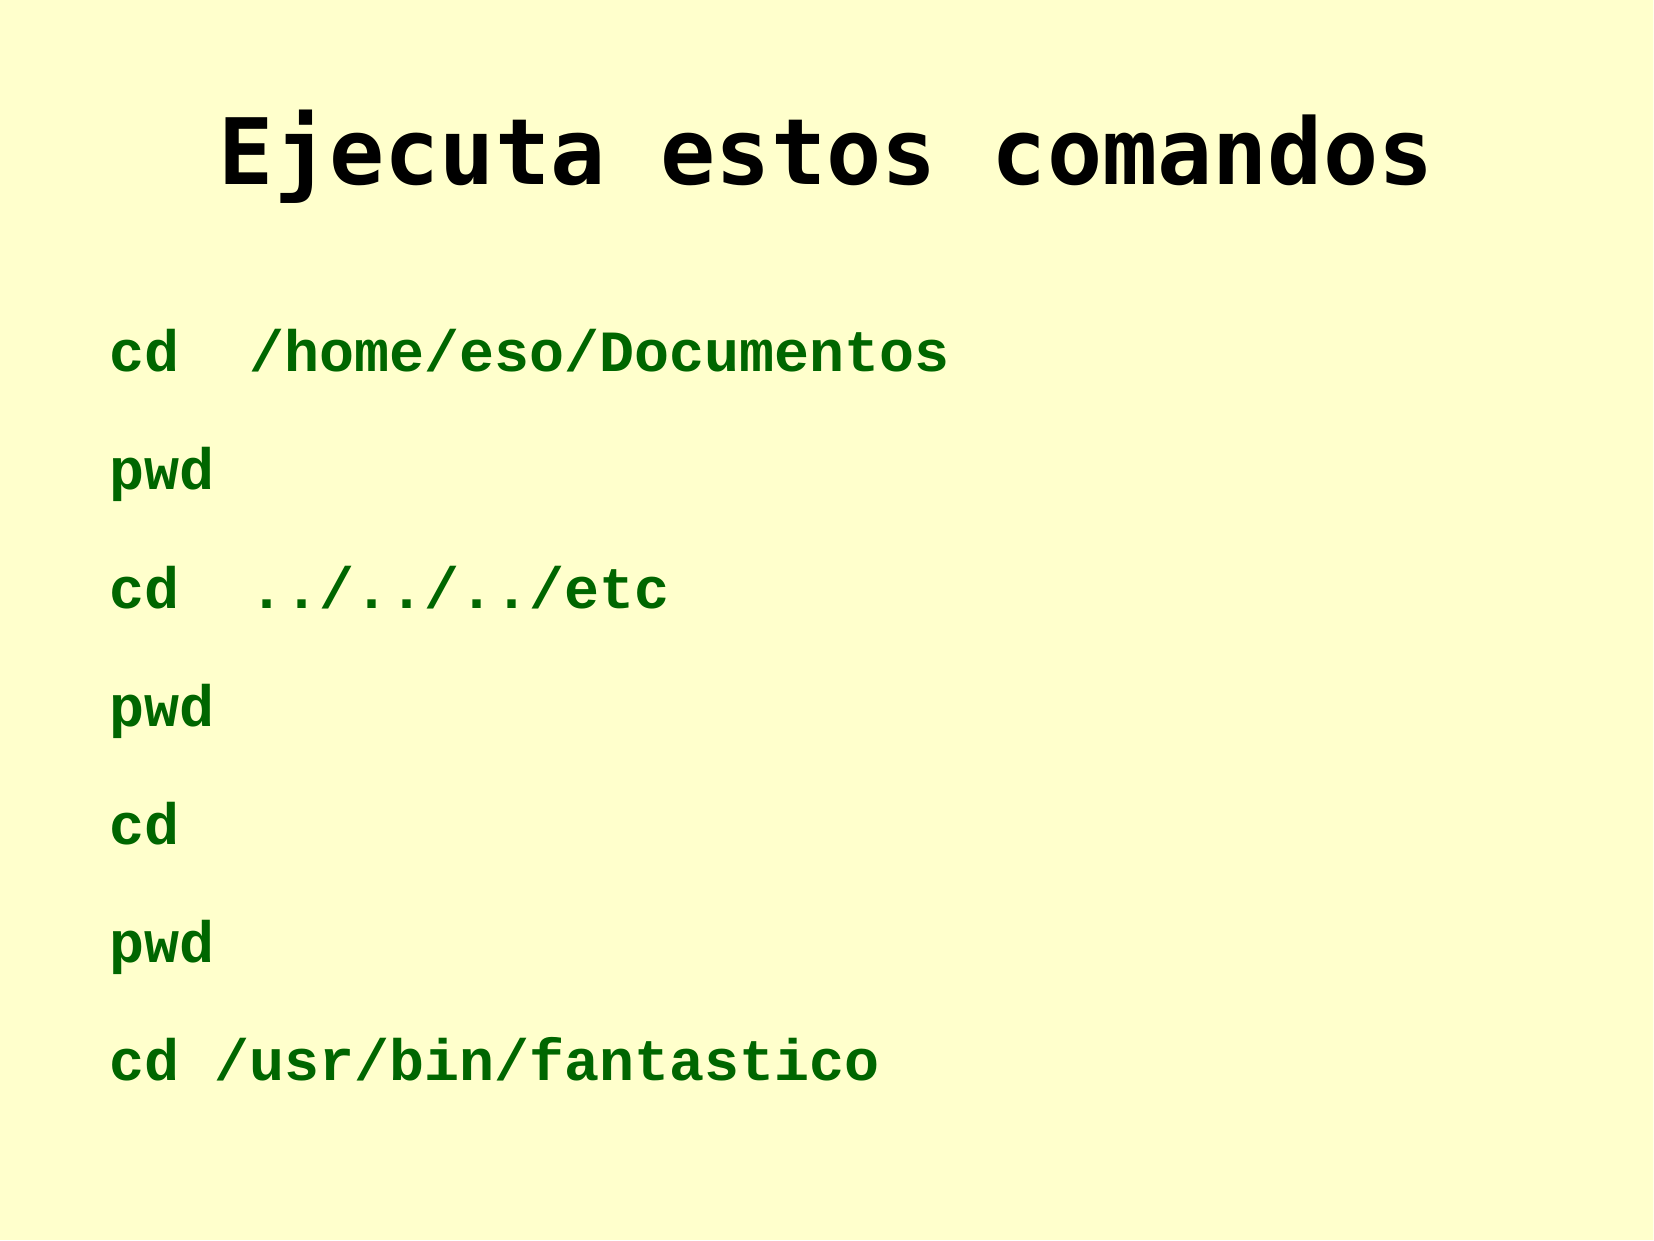

# Ejecuta estos comandos
cd /home/eso/Documentos
pwd
cd ../../../etc
pwd
cd
pwd
cd /usr/bin/fantastico